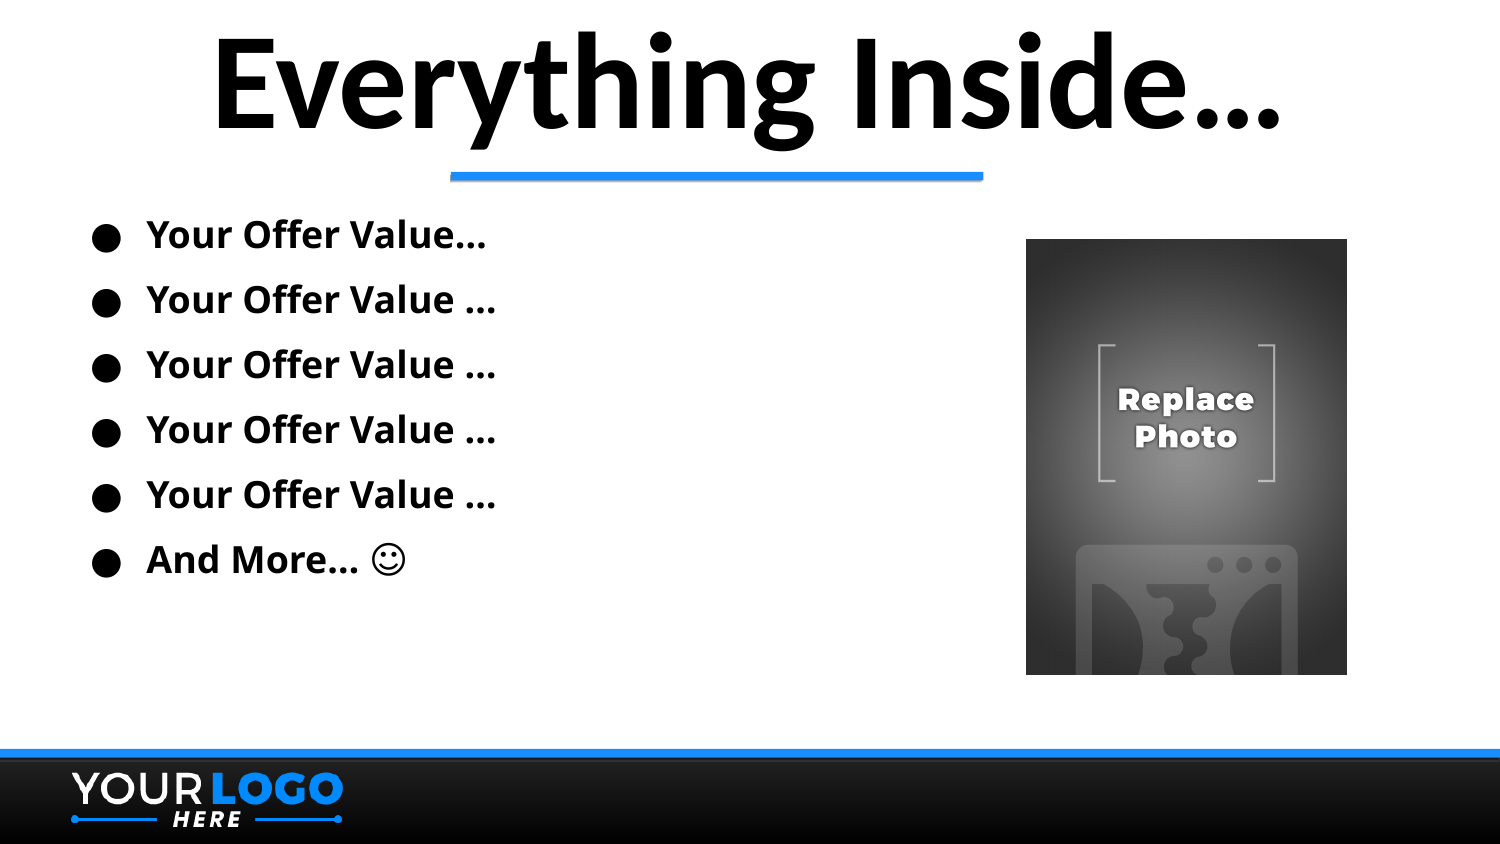

Everything Inside…
# Your Offer Value…
Your Offer Value …
Your Offer Value …
Your Offer Value …
Your Offer Value …
And More… ☺